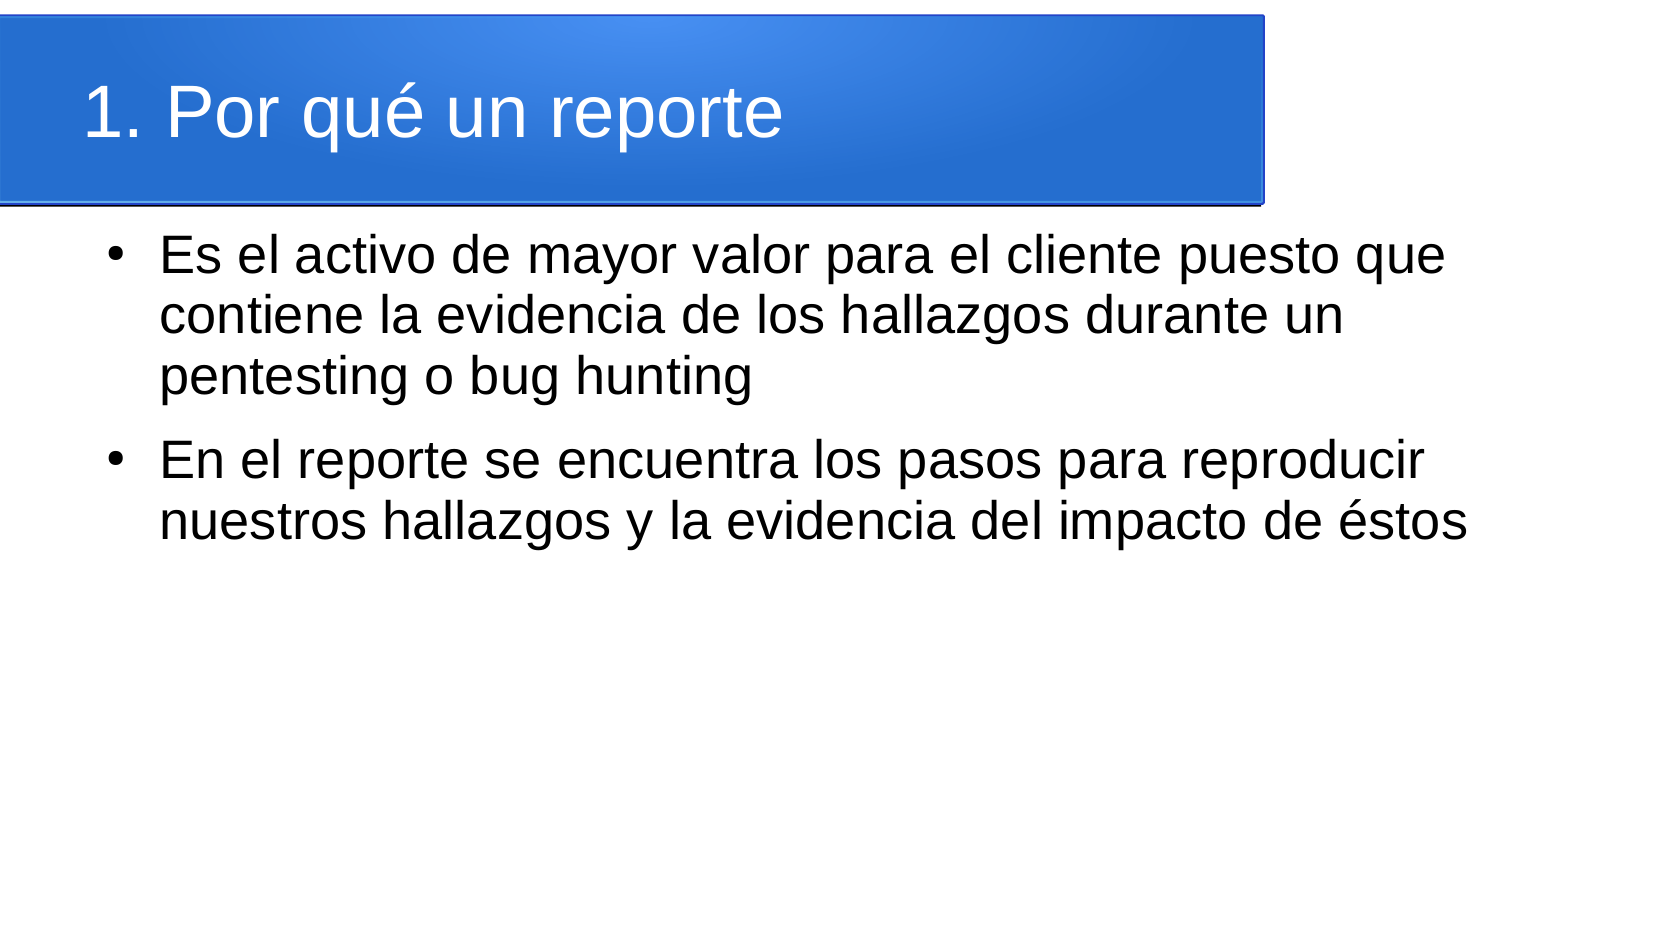

# 1. Por qué un reporte
Es el activo de mayor valor para el cliente puesto que contiene la evidencia de los hallazgos durante un pentesting o bug hunting
En el reporte se encuentra los pasos para reproducir nuestros hallazgos y la evidencia del impacto de éstos